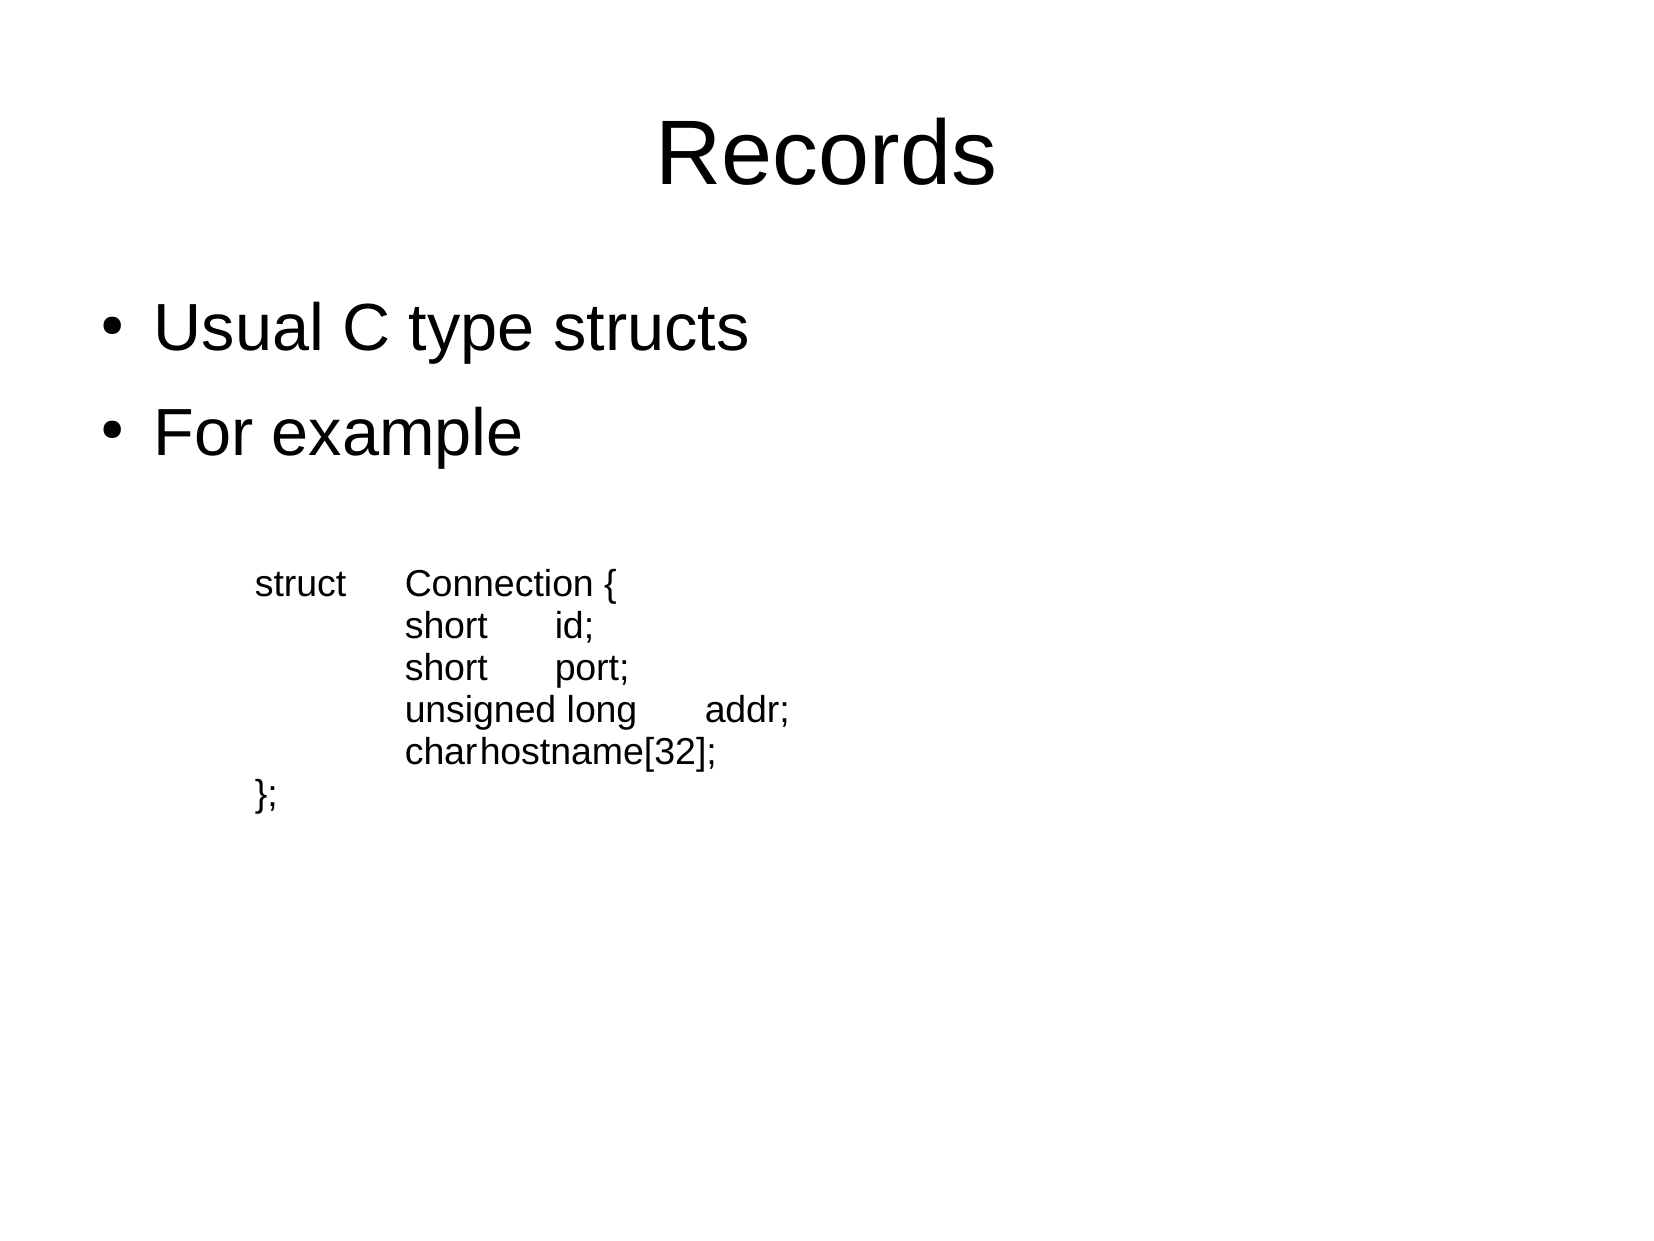

# Records
Usual C type structs
For example
struct	Connection {
		short	id;
		short	port;
		unsigned long	addr;
		char	hostname[32];
};